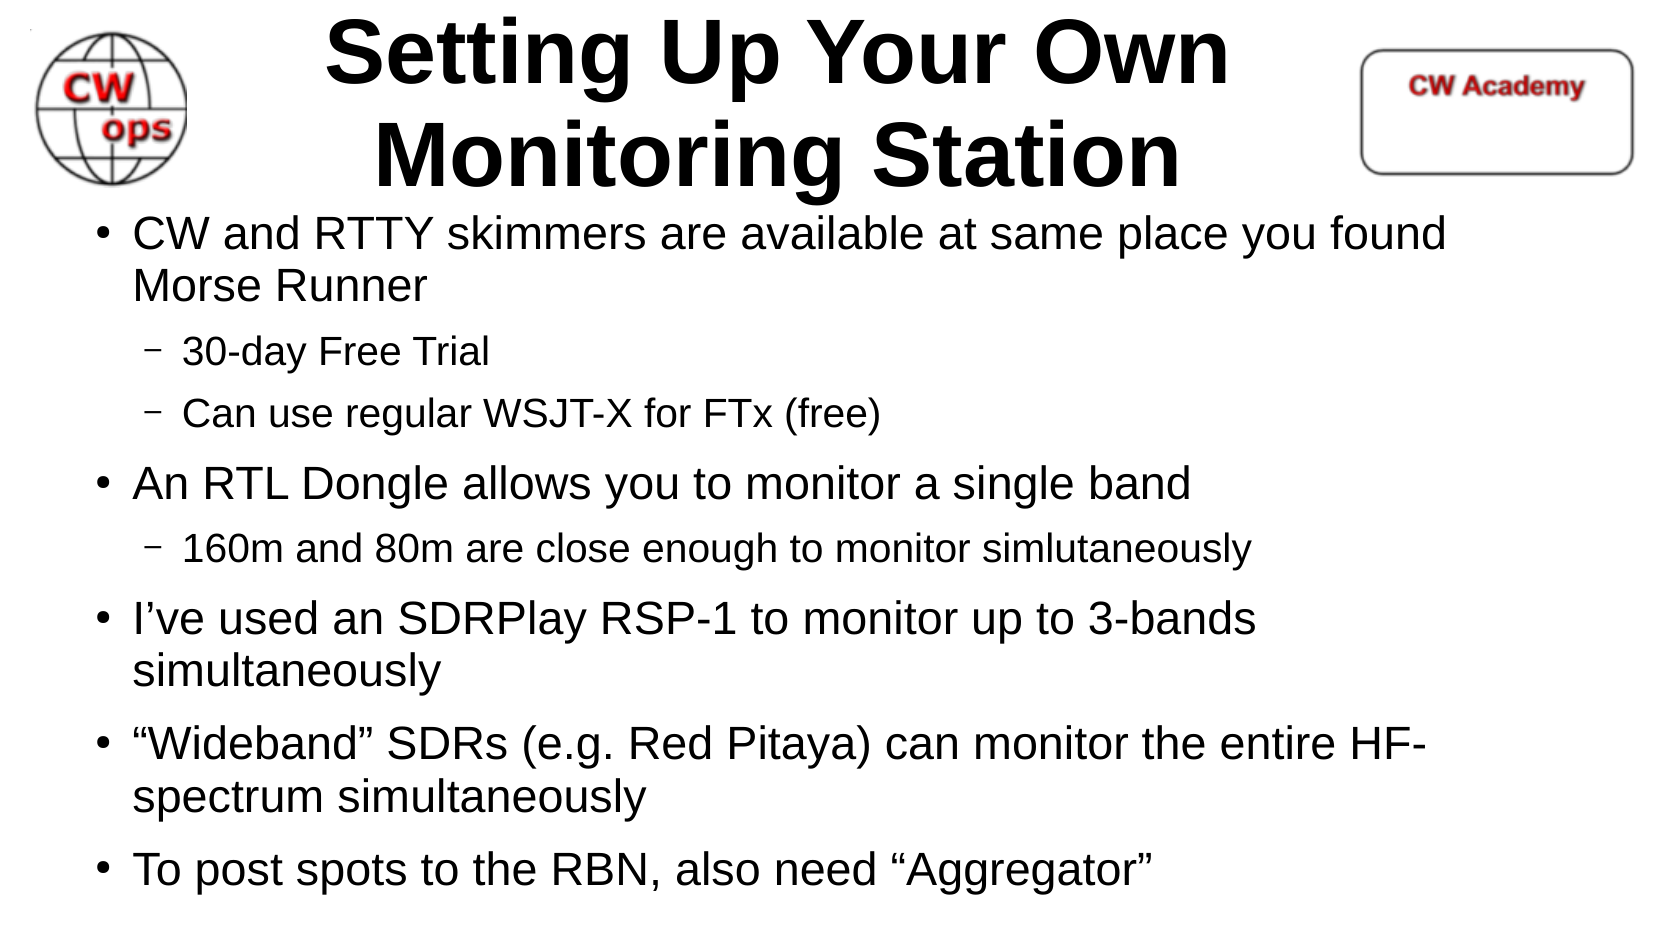

Setting Up Your Own
Monitoring Station
# CW and RTTY skimmers are available at same place you found Morse Runner
30-day Free Trial
Can use regular WSJT-X for FTx (free)
An RTL Dongle allows you to monitor a single band
160m and 80m are close enough to monitor simlutaneously
I’ve used an SDRPlay RSP-1 to monitor up to 3-bands simultaneously
“Wideband” SDRs (e.g. Red Pitaya) can monitor the entire HF-spectrum simultaneously
To post spots to the RBN, also need “Aggregator”